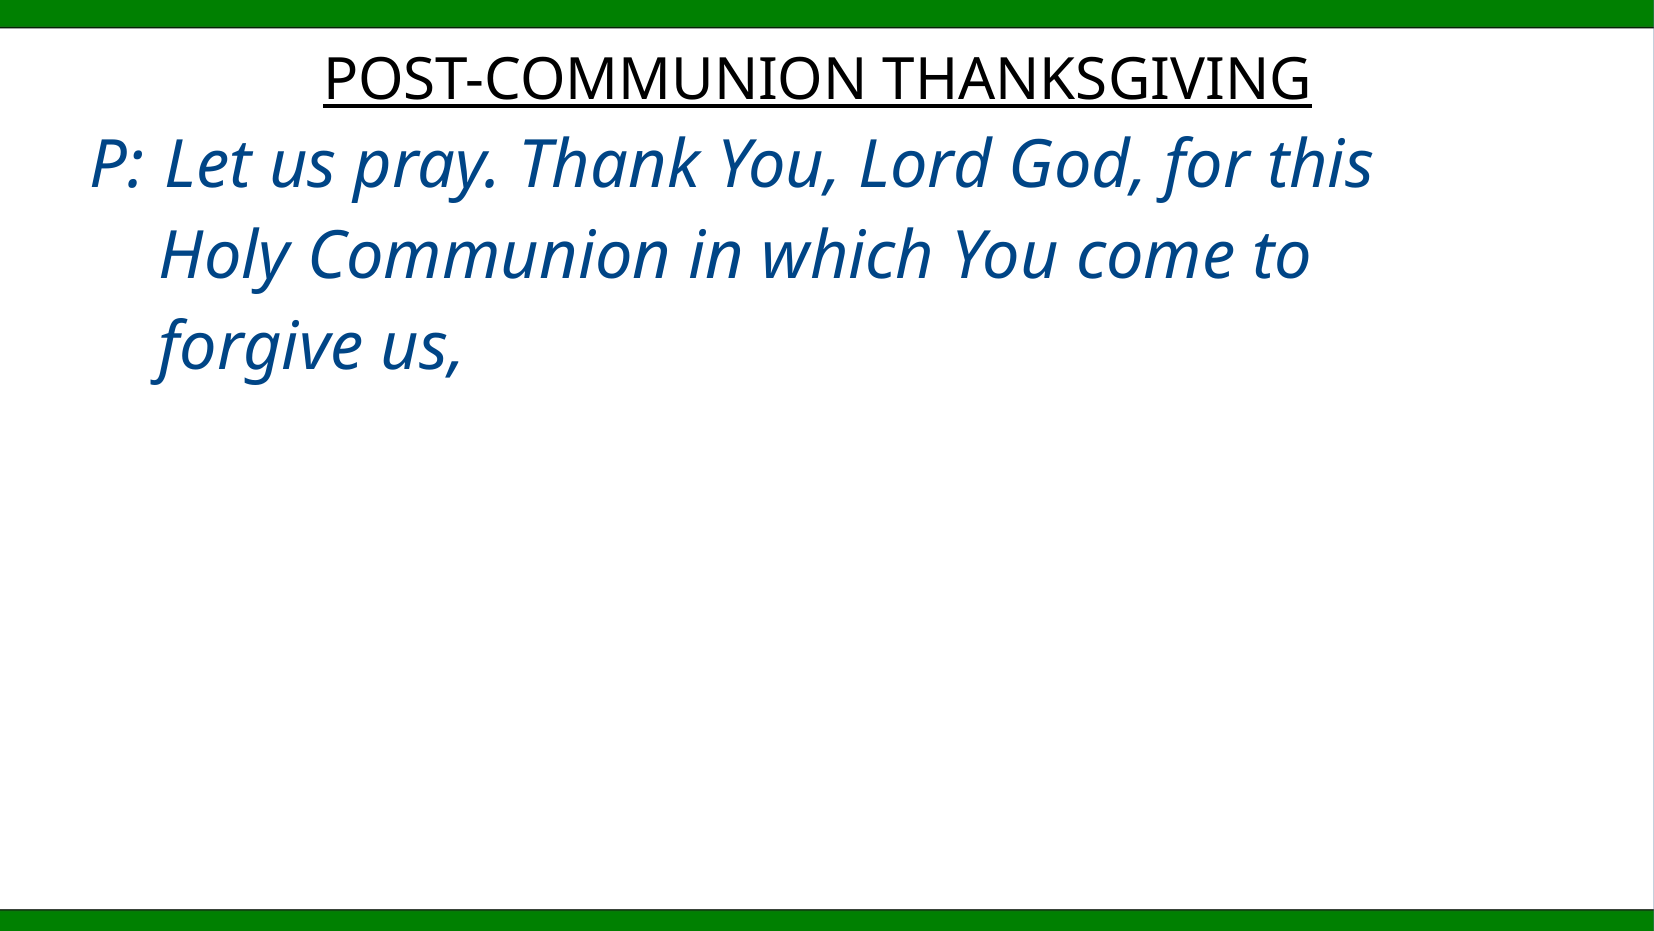

POST-COMMUNION THANKSGIVING
P:	Let us pray. Thank You, Lord God, for this
 Holy Communion in which You come to
 forgive us,